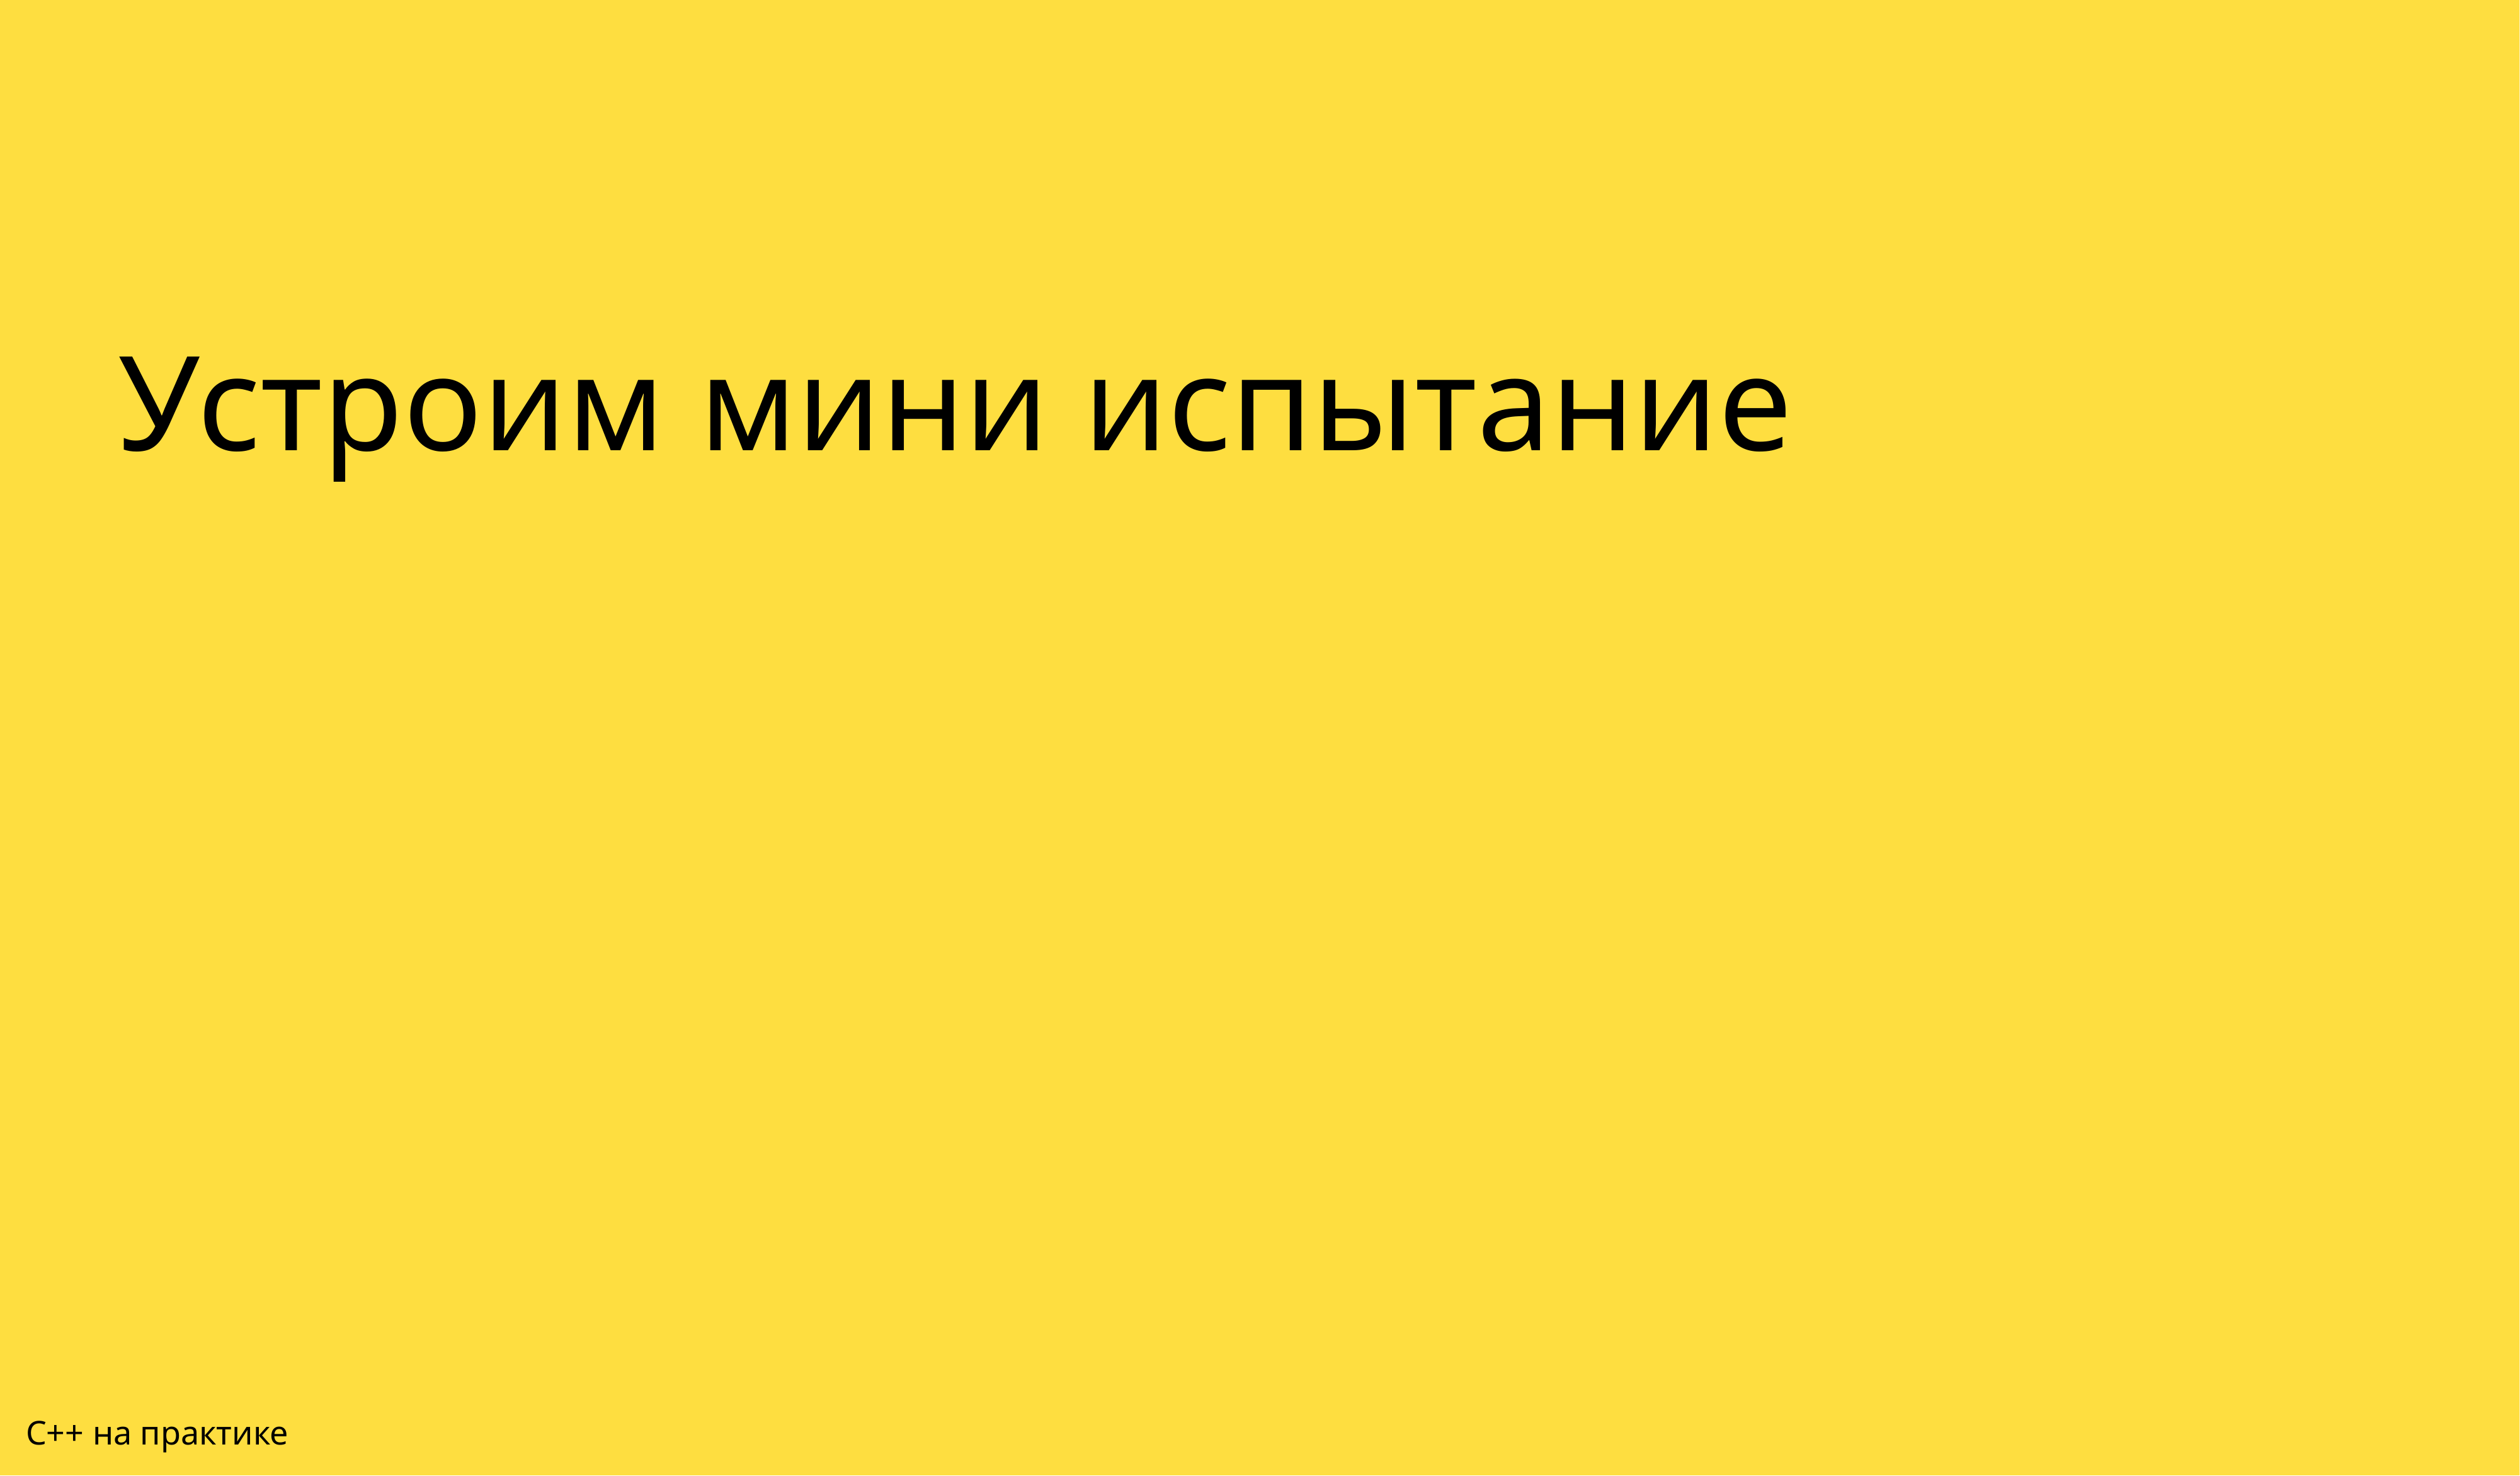

# Устроим мини испытание
C++ на практике